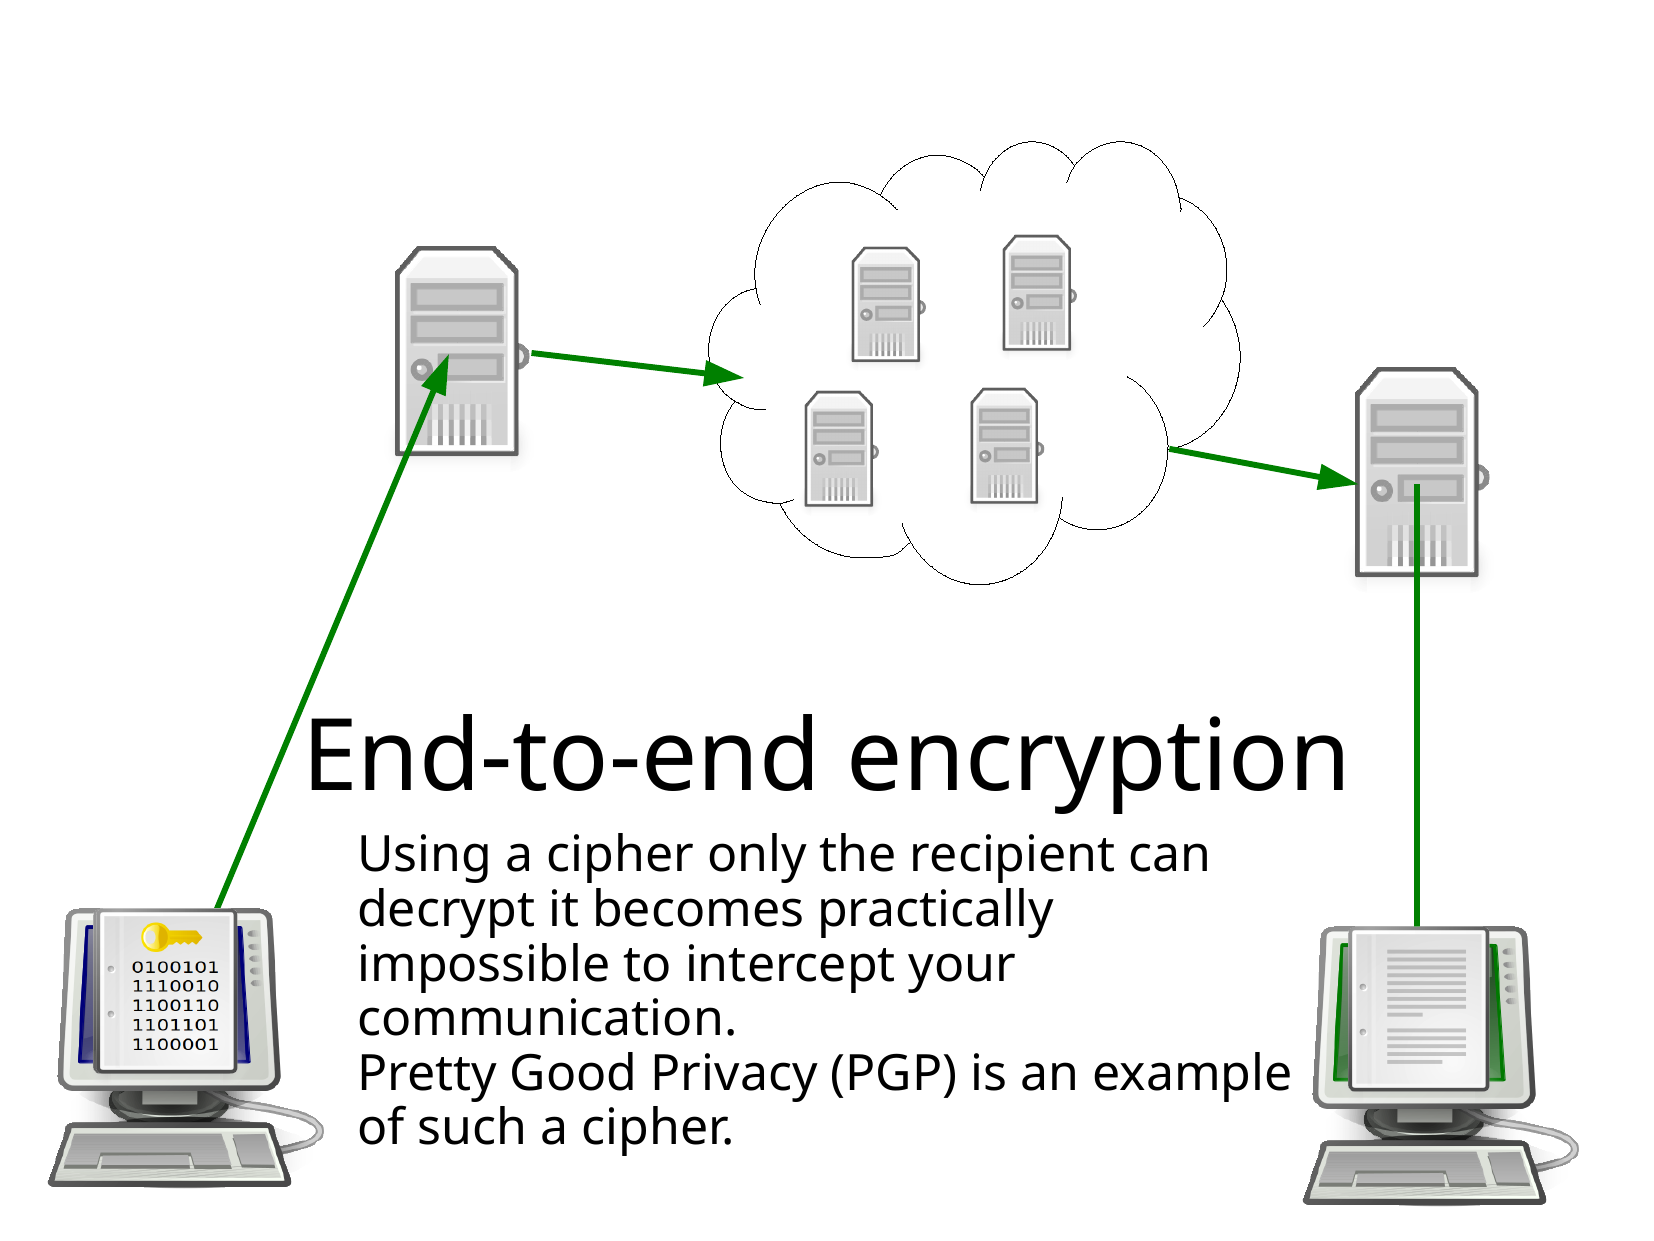

End-to-end encryption
Using a cipher only the recipient can decrypt it becomes practically impossible to intercept your communication.
Pretty Good Privacy (PGP) is an example of such a cipher.